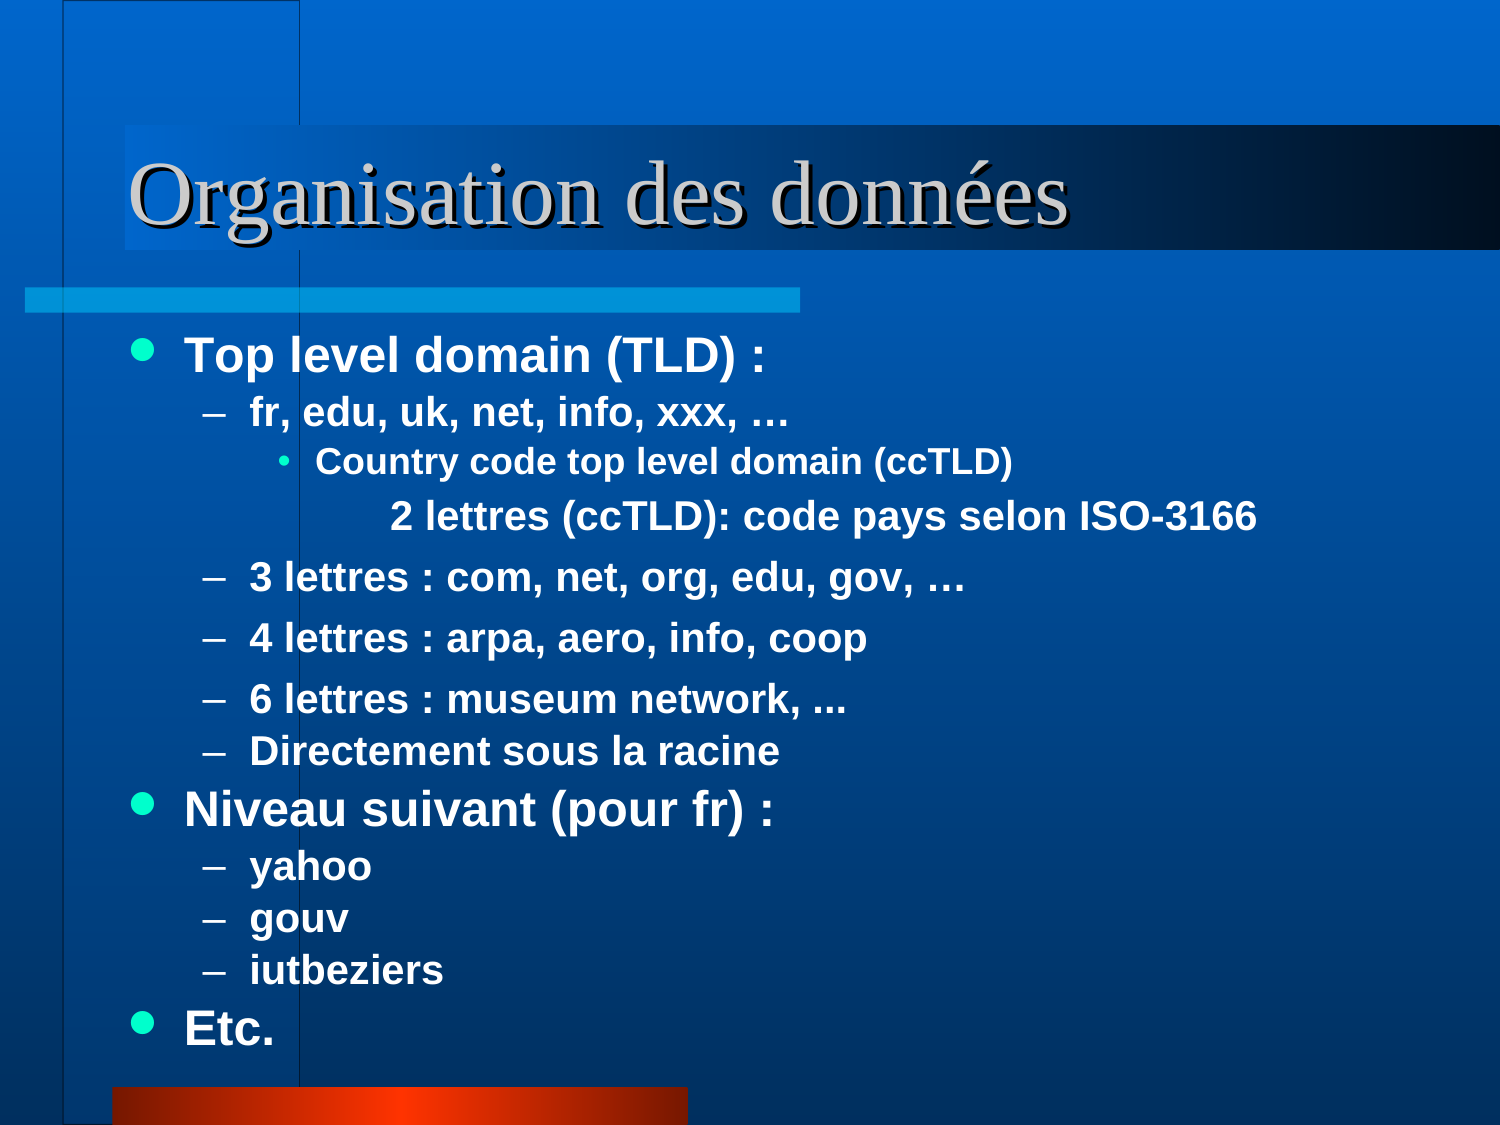

# Organisation des données
Top level domain (TLD) :
fr, edu, uk, net, info, xxx, …
Country code top level domain (ccTLD)
2 lettres (ccTLD): code pays selon ISO-3166
3 lettres : com, net, org, edu, gov, …
4 lettres : arpa, aero, info, coop
6 lettres : museum network, ...
Directement sous la racine
Niveau suivant (pour fr) :
yahoo
gouv
iutbeziers
Etc.